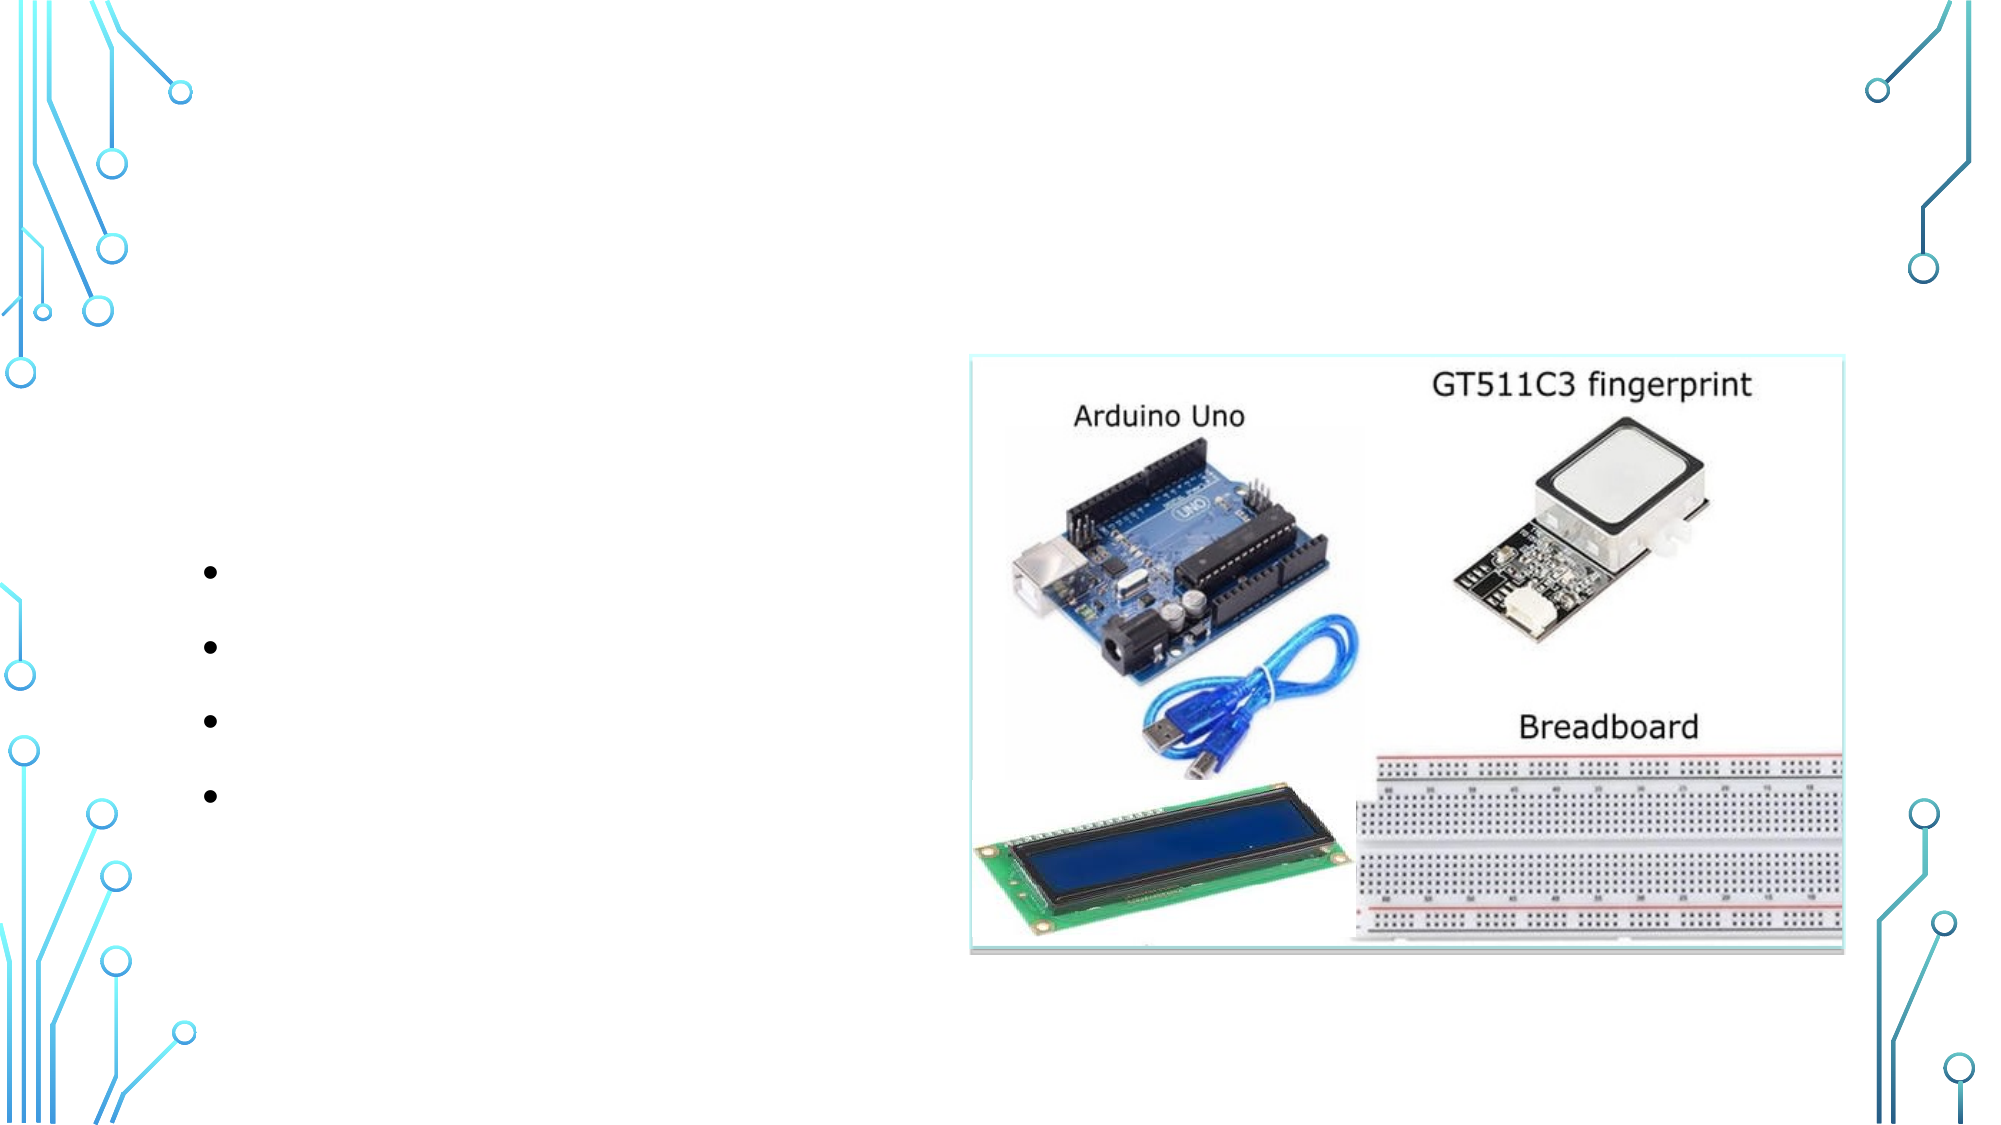

# Hardware components
Arduino Uno
GT511C3 Fingerprint
Breadboard
Display Screen